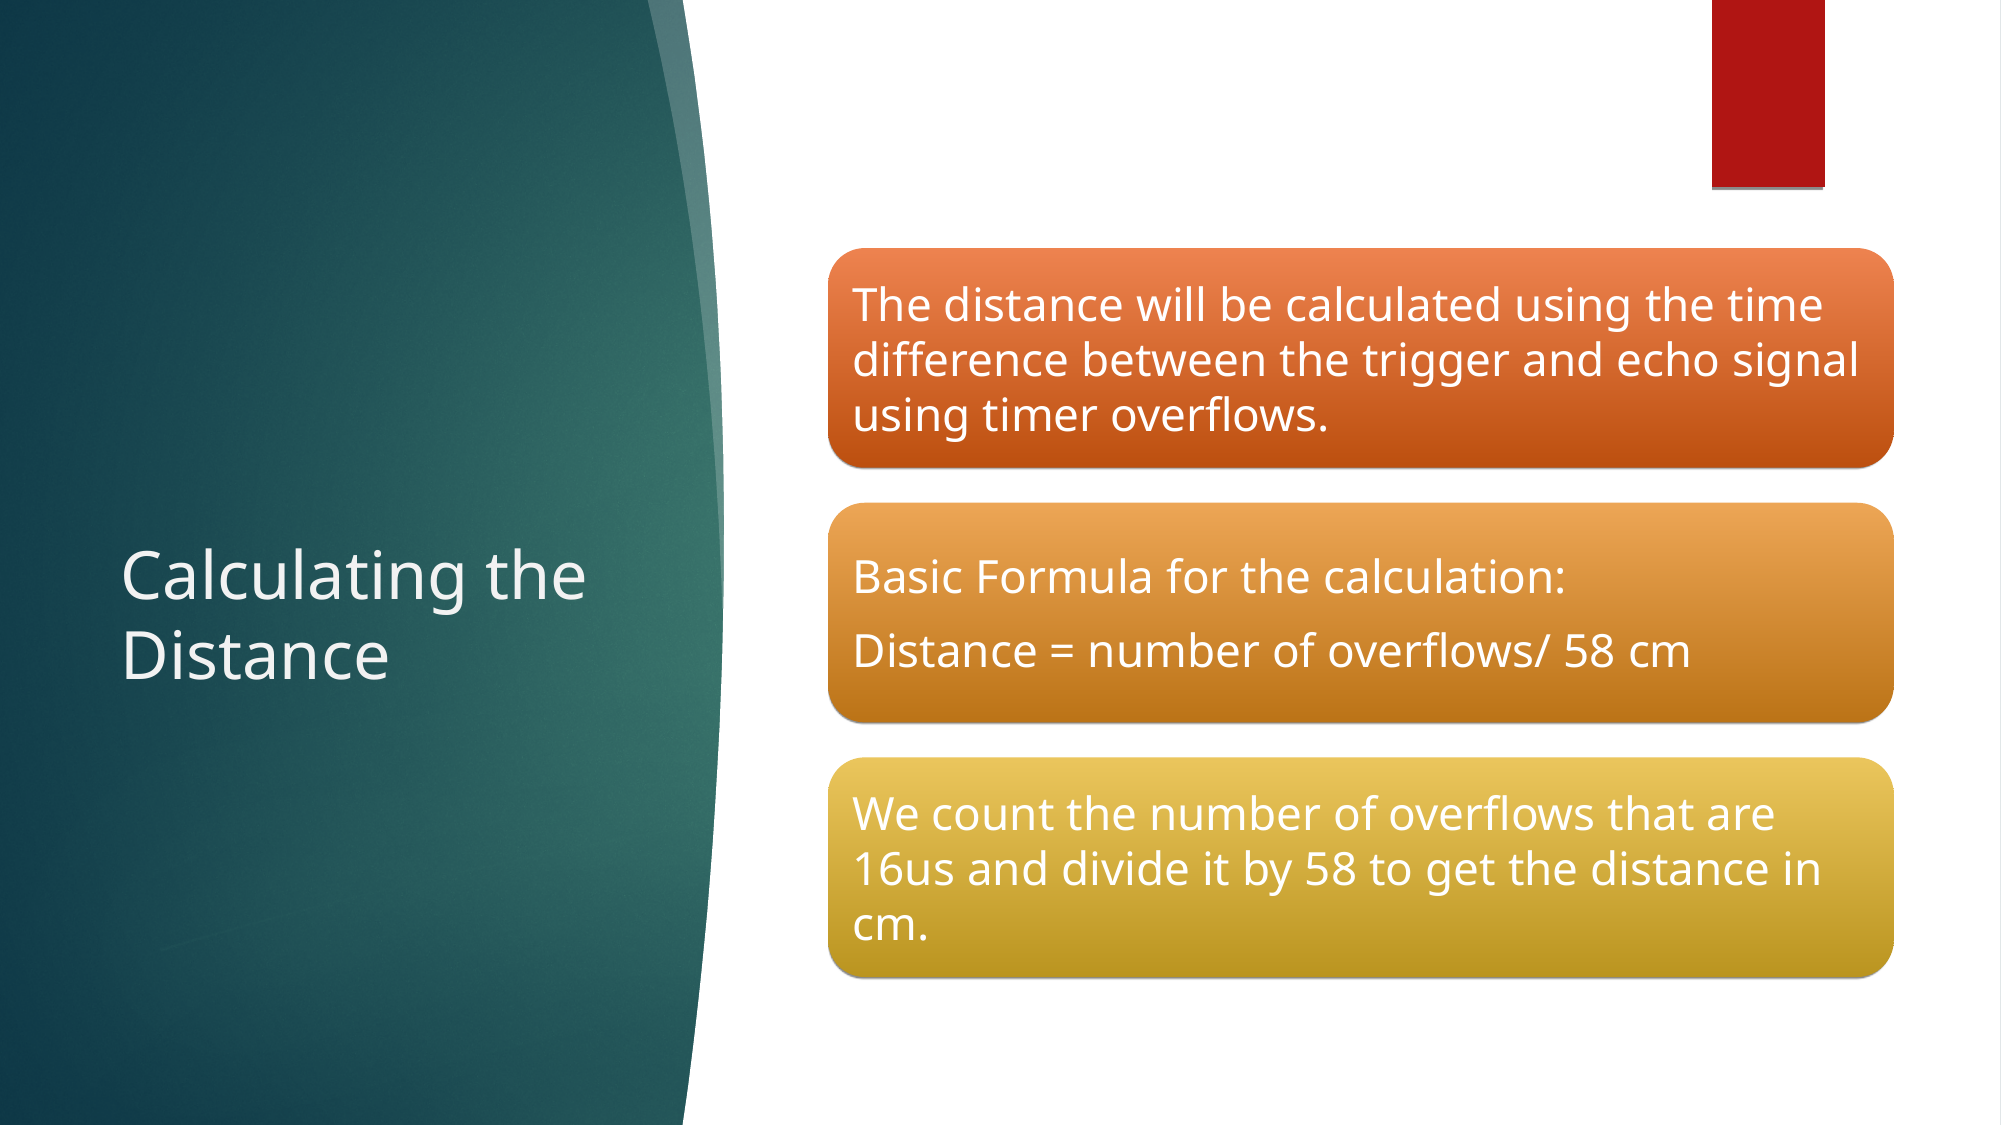

# Calculating the Distance
The distance will be calculated using the time difference between the trigger and echo signal using timer overflows.
Basic Formula for the calculation:
Distance = number of overflows/ 58 cm
We count the number of overflows that are 16us and divide it by 58 to get the distance in cm.